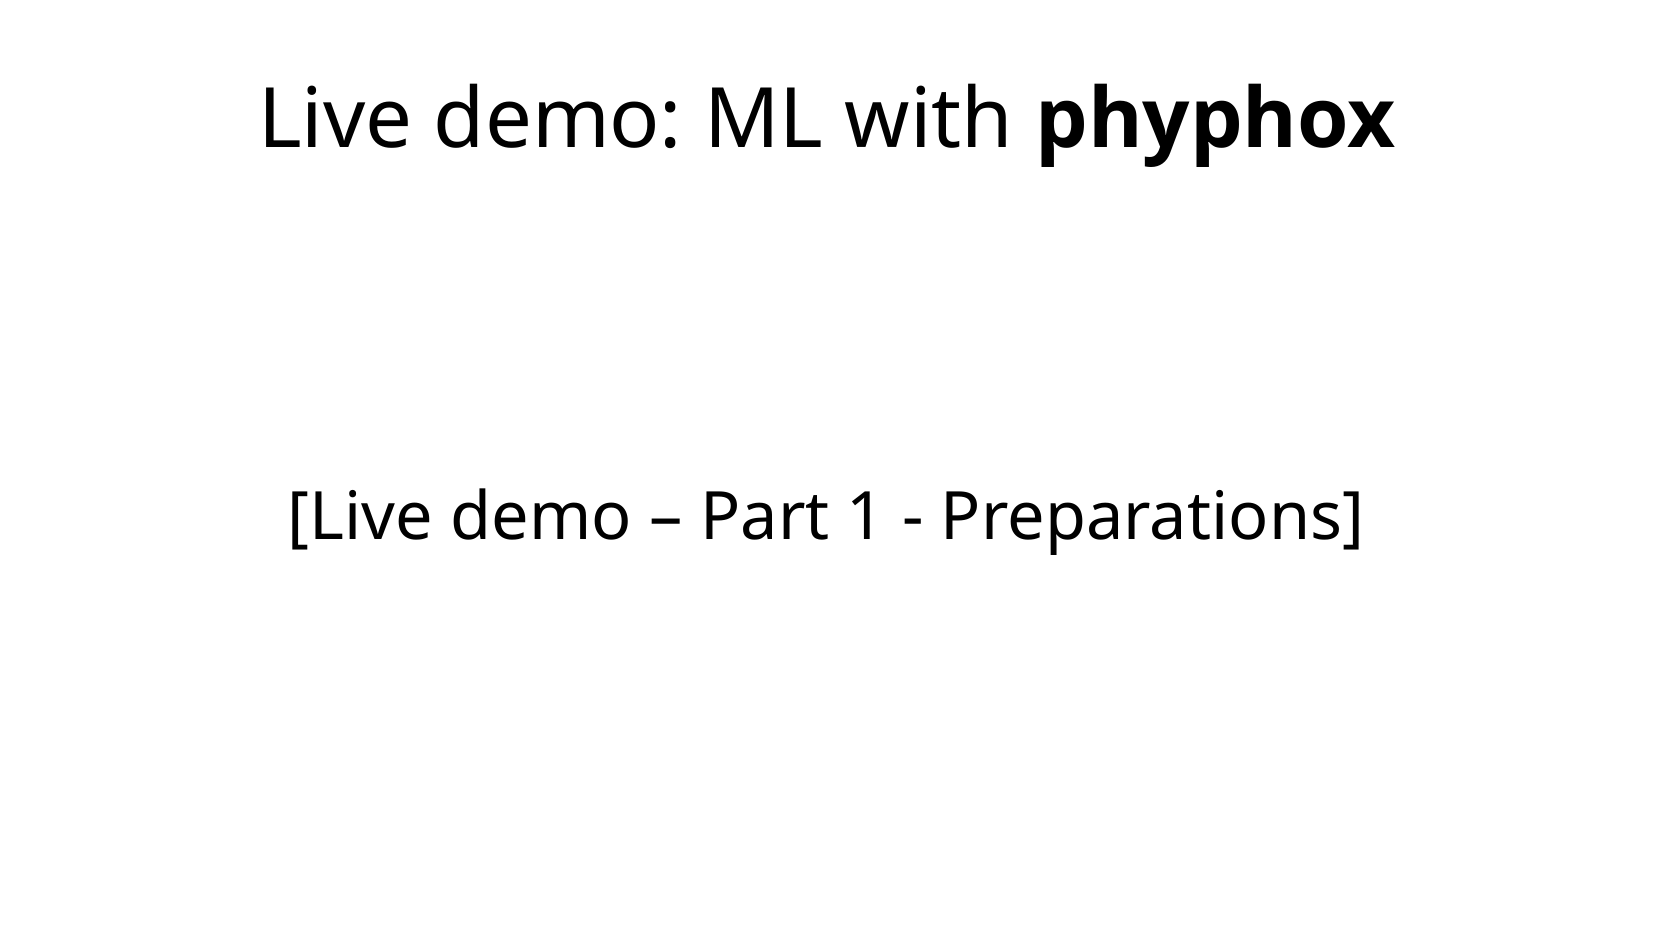

# Live demo: ML with phyphox
[Live demo – Part 1 - Preparations]